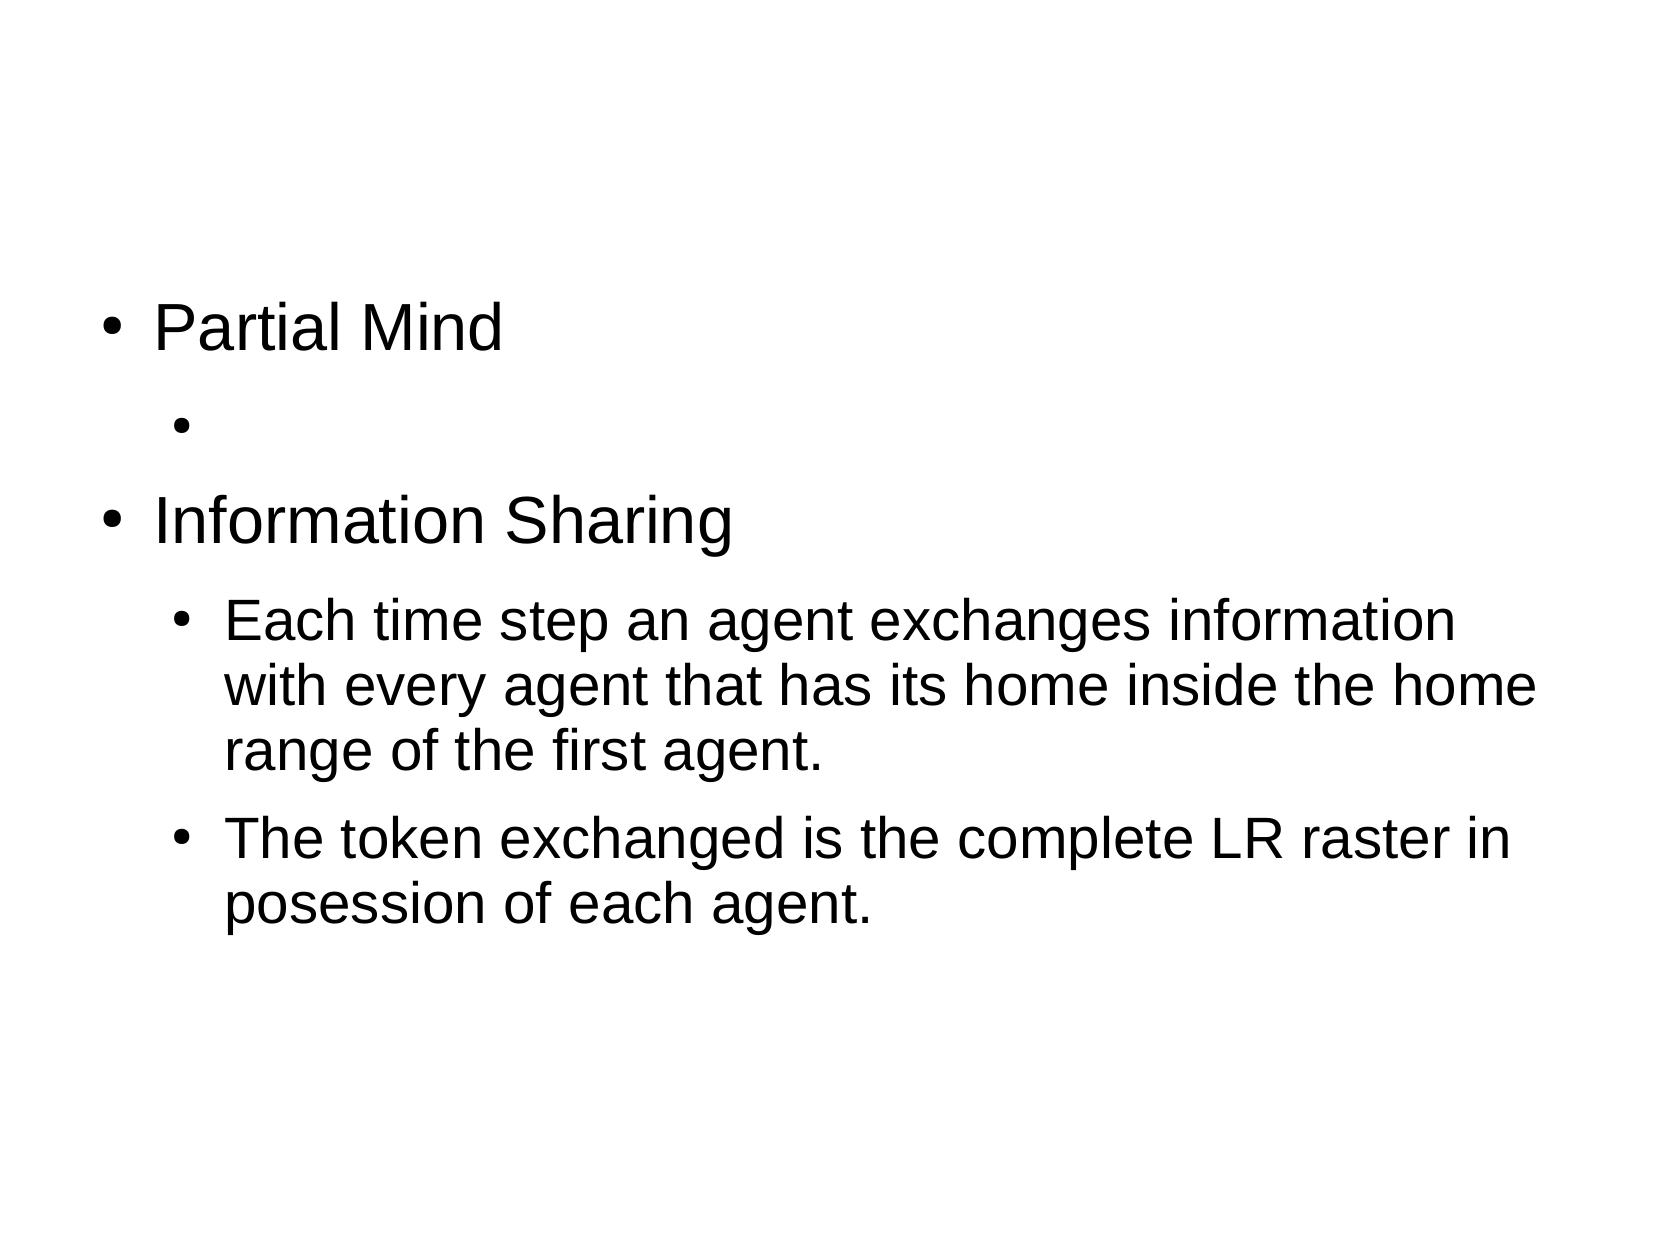

#
Partial Mind
Information Sharing
Each time step an agent exchanges information with every agent that has its home inside the home range of the first agent.
The token exchanged is the complete LR raster in posession of each agent.